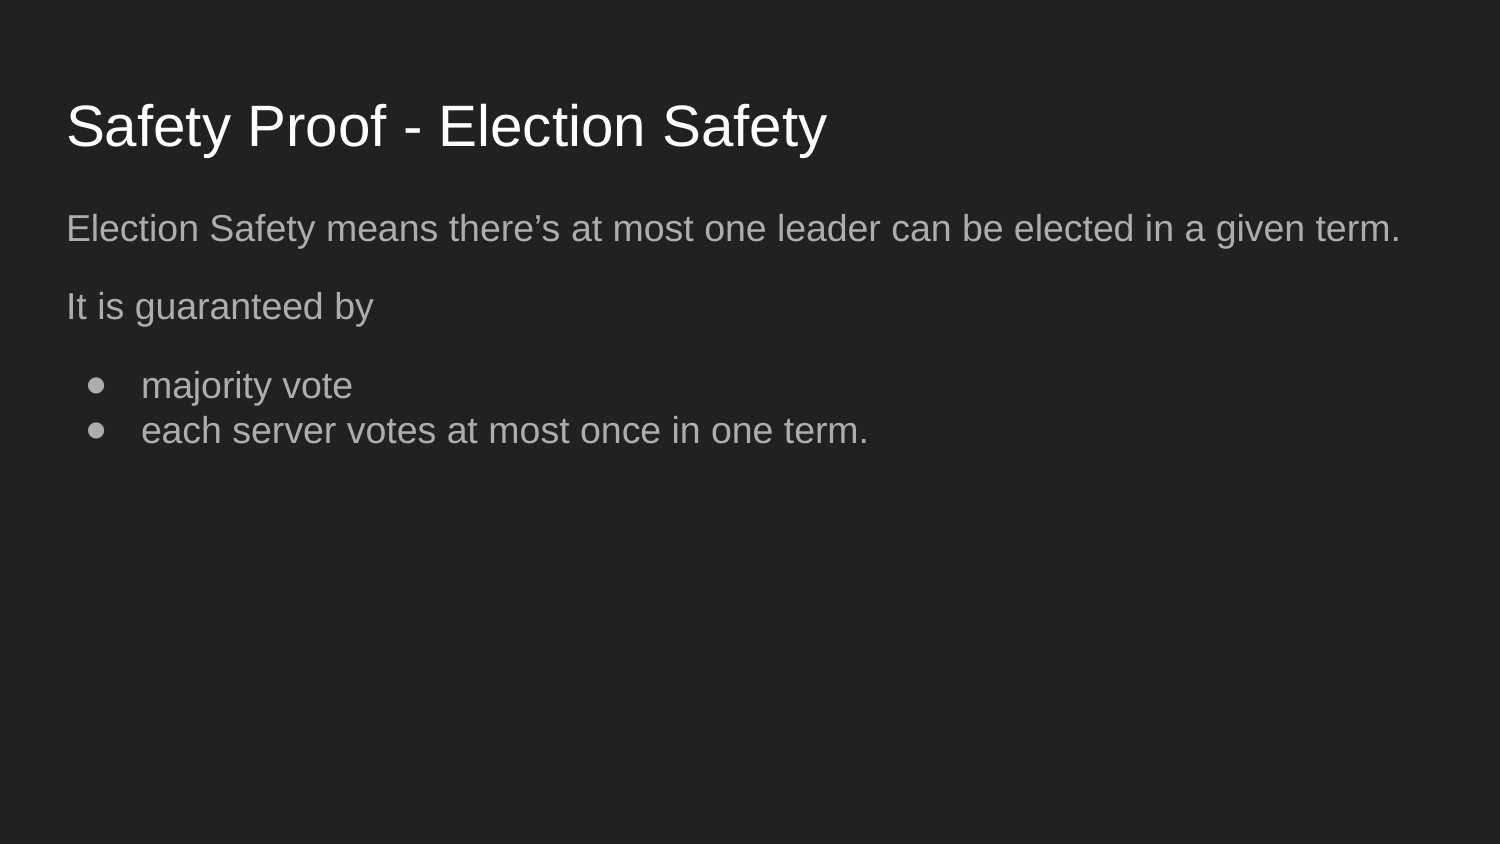

# Safety Proof - Election Safety
Election Safety means there’s at most one leader can be elected in a given term.
It is guaranteed by
majority vote
each server votes at most once in one term.